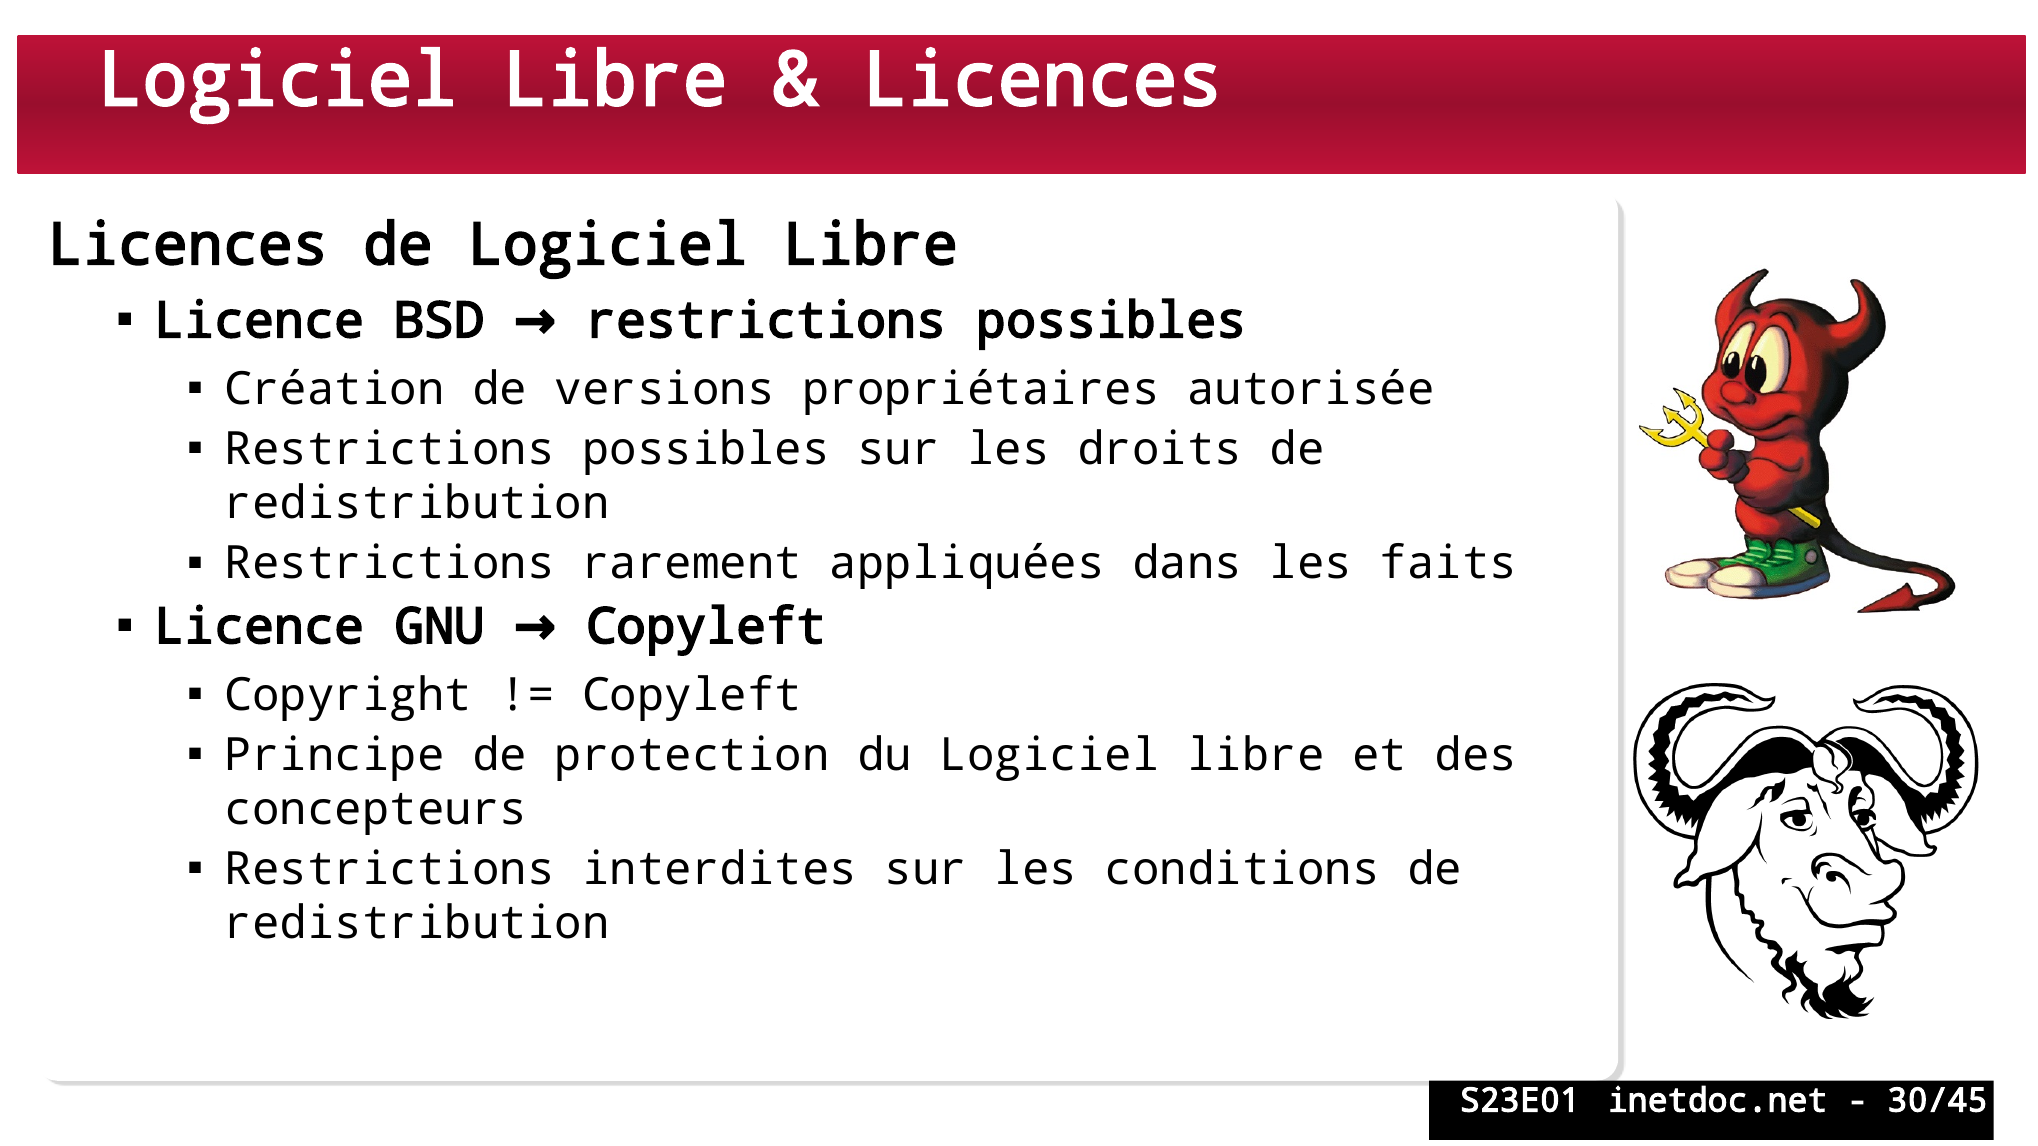

Logiciel Libre & Licences
Licences de Logiciel Libre
Licence BSD → restrictions possibles
Création de versions propriétaires autorisée
Restrictions possibles sur les droits de redistribution
Restrictions rarement appliquées dans les faits
Licence GNU → Copyleft
Copyright != Copyleft
Principe de protection du Logiciel libre et des concepteurs
Restrictions interdites sur les conditions de redistribution
S23E01	inetdoc.net - /45